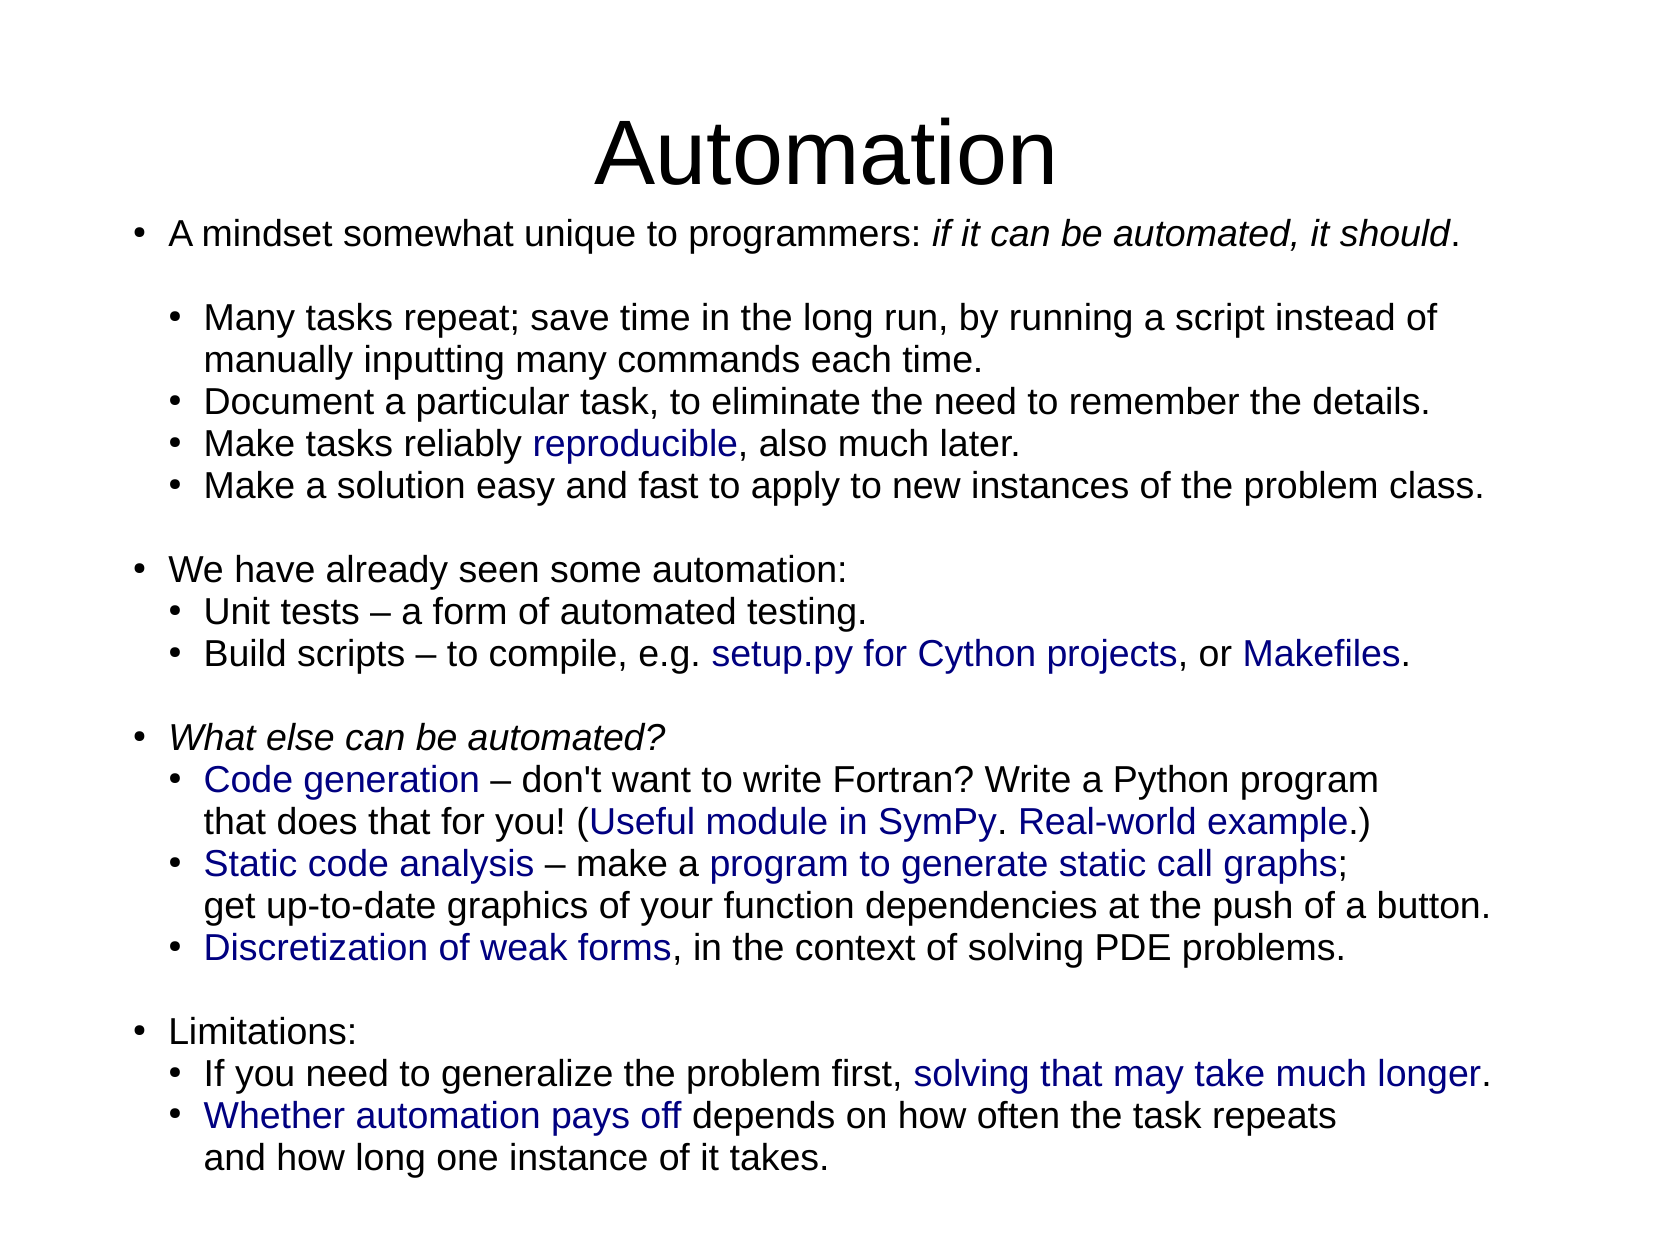

# Automation
A mindset somewhat unique to programmers: if it can be automated, it should.
Many tasks repeat; save time in the long run, by running a script instead of 	manually inputting many commands each time.
Document a particular task, to eliminate the need to remember the details.
Make tasks reliably reproducible, also much later.
Make a solution easy and fast to apply to new instances of the problem class.
We have already seen some automation:
Unit tests – a form of automated testing.
Build scripts – to compile, e.g. setup.py for Cython projects, or Makefiles.
What else can be automated?
Code generation – don't want to write Fortran? Write a Python program
that does that for you! (Useful module in SymPy. Real-world example.)
Static code analysis – make a program to generate static call graphs;
get up-to-date graphics of your function dependencies at the push of a button.
Discretization of weak forms, in the context of solving PDE problems.
Limitations:
If you need to generalize the problem first, solving that may take much longer.
Whether automation pays off depends on how often the task repeats
and how long one instance of it takes.